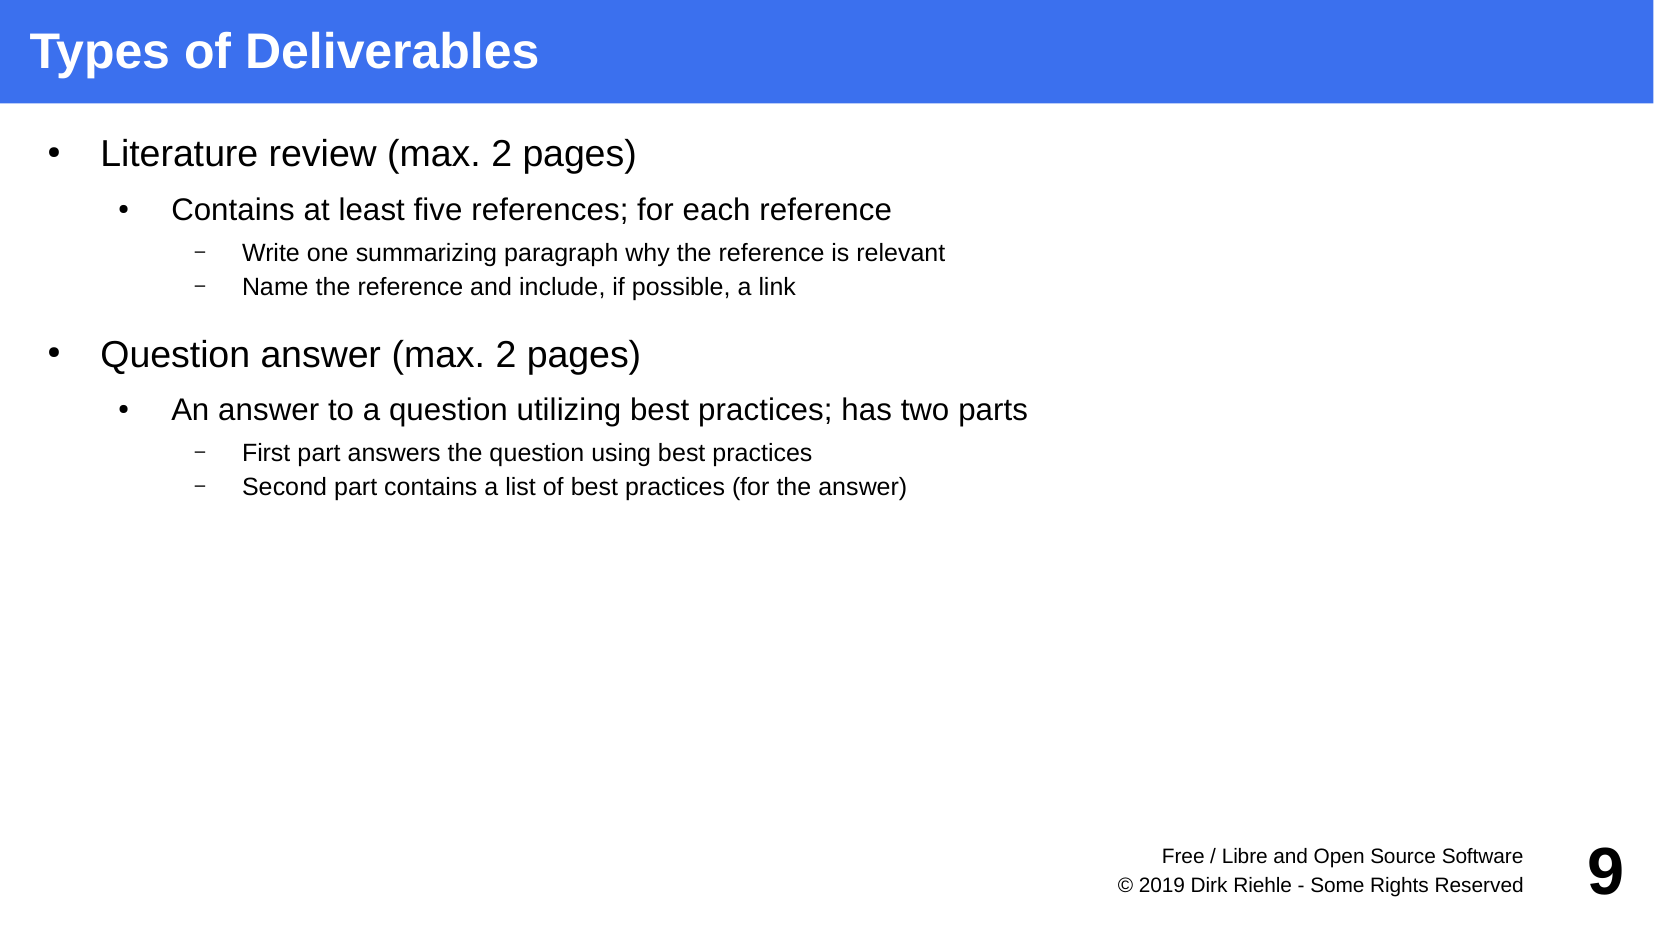

# Types of Deliverables
Literature review (max. 2 pages)
Contains at least five references; for each reference
Write one summarizing paragraph why the reference is relevant
Name the reference and include, if possible, a link
Question answer (max. 2 pages)
An answer to a question utilizing best practices; has two parts
First part answers the question using best practices
Second part contains a list of best practices (for the answer)
Free / Libre and Open Source Software
9
© 2019 Dirk Riehle - Some Rights Reserved